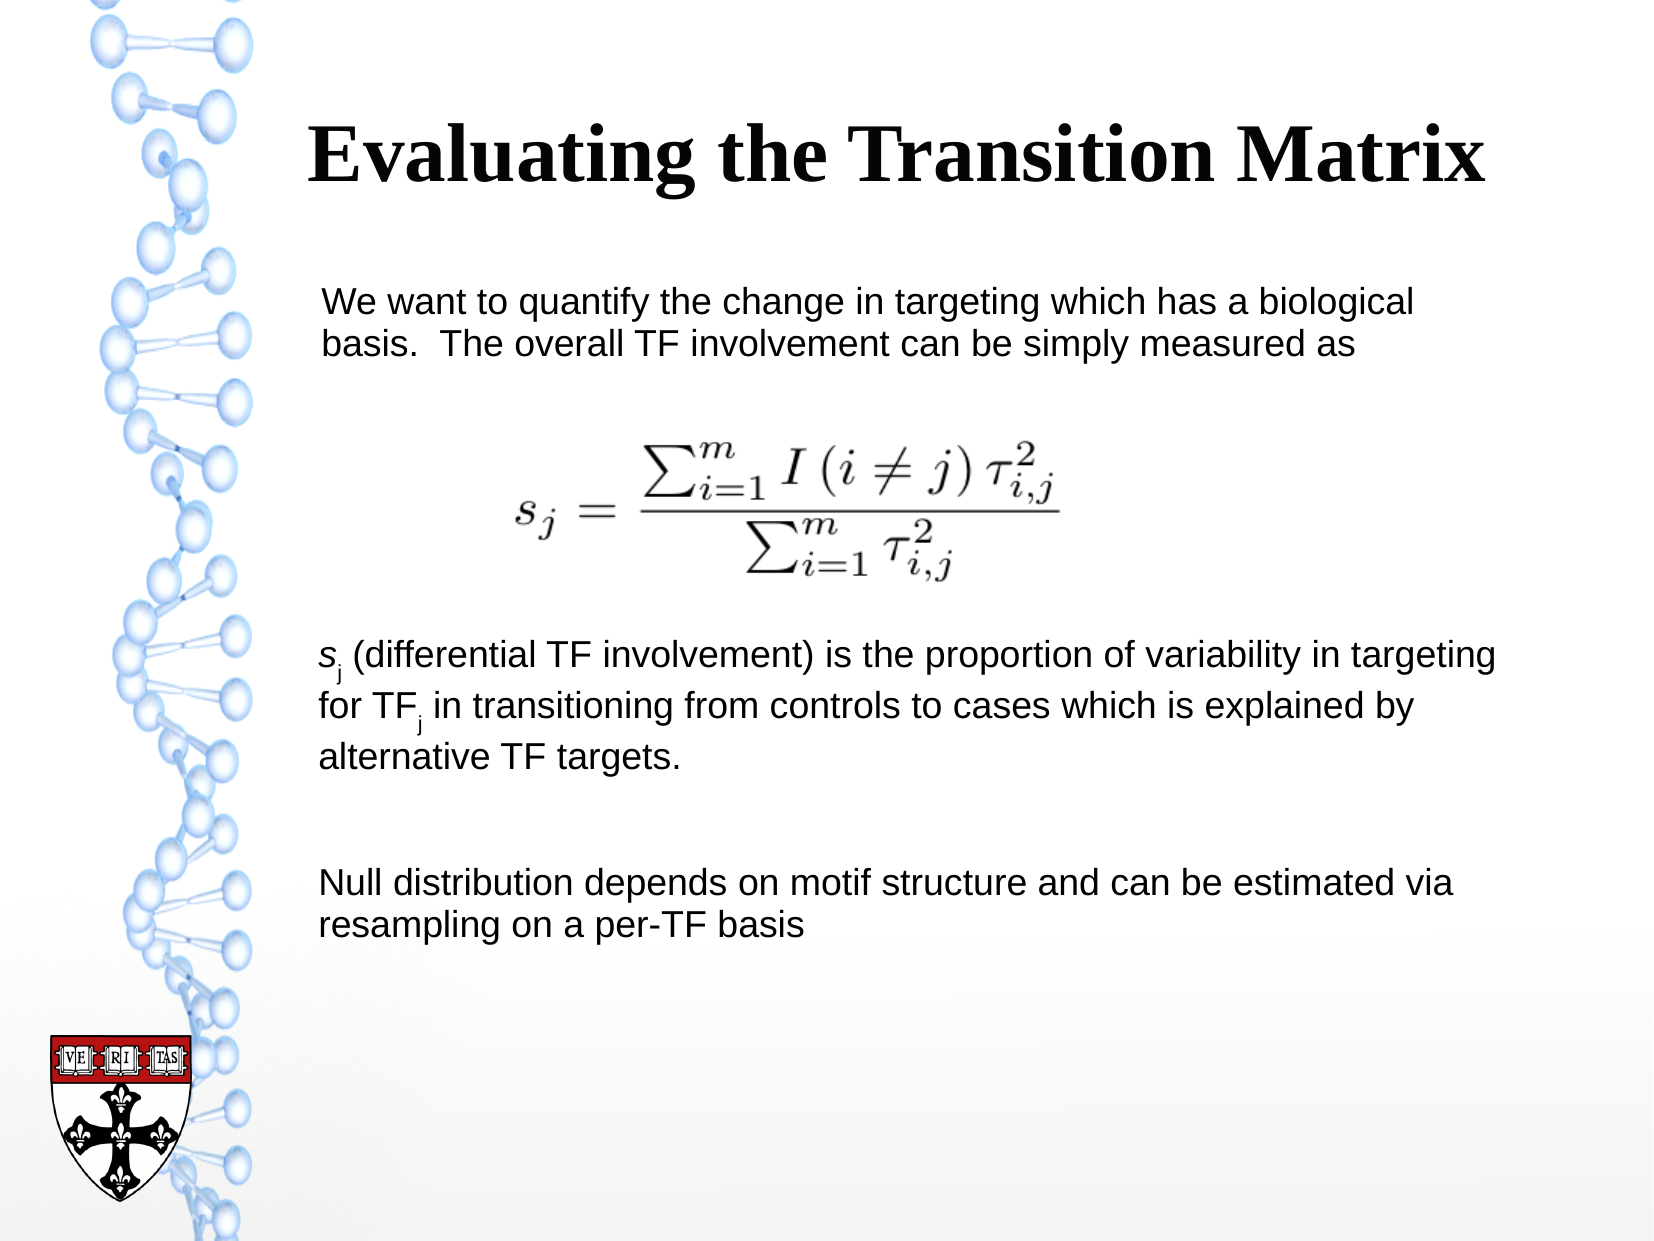

# Evaluating the Transition Matrix
We want to quantify the change in targeting which has a biological basis. The overall TF involvement can be simply measured as
sj (differential TF involvement) is the proportion of variability in targeting for TFj in transitioning from controls to cases which is explained by alternative TF targets.
Null distribution depends on motif structure and can be estimated via resampling on a per-TF basis